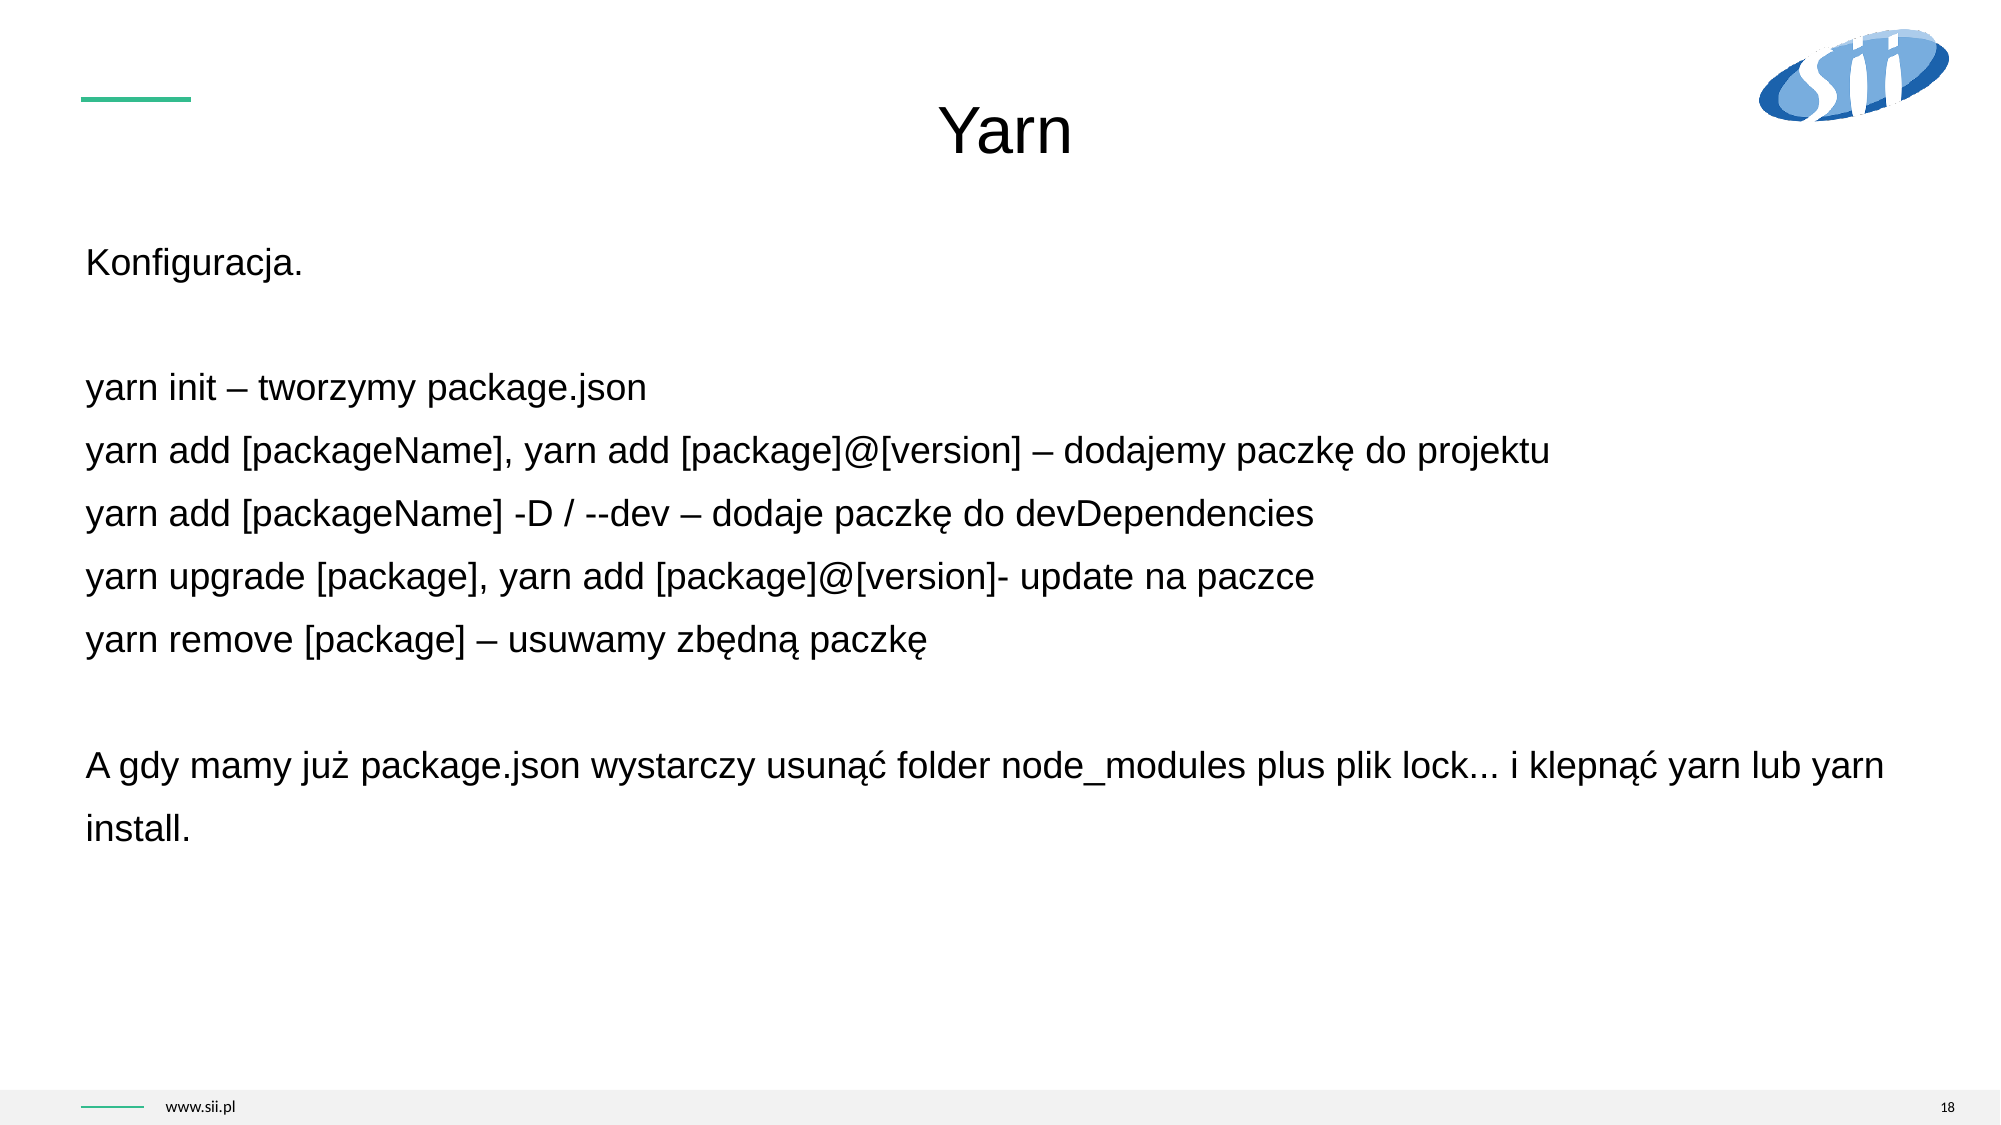

#
Yarn
Konfiguracja.
yarn init – tworzymy package.json
yarn add [packageName], yarn add [package]@[version] – dodajemy paczkę do projektu
yarn add [packageName] -D / --dev – dodaje paczkę do devDependencies
yarn upgrade [package], yarn add [package]@[version]- update na paczce
yarn remove [package] – usuwamy zbędną paczkę
A gdy mamy już package.json wystarczy usunąć folder node_modules plus plik lock... i klepnąć yarn lub yarn install.